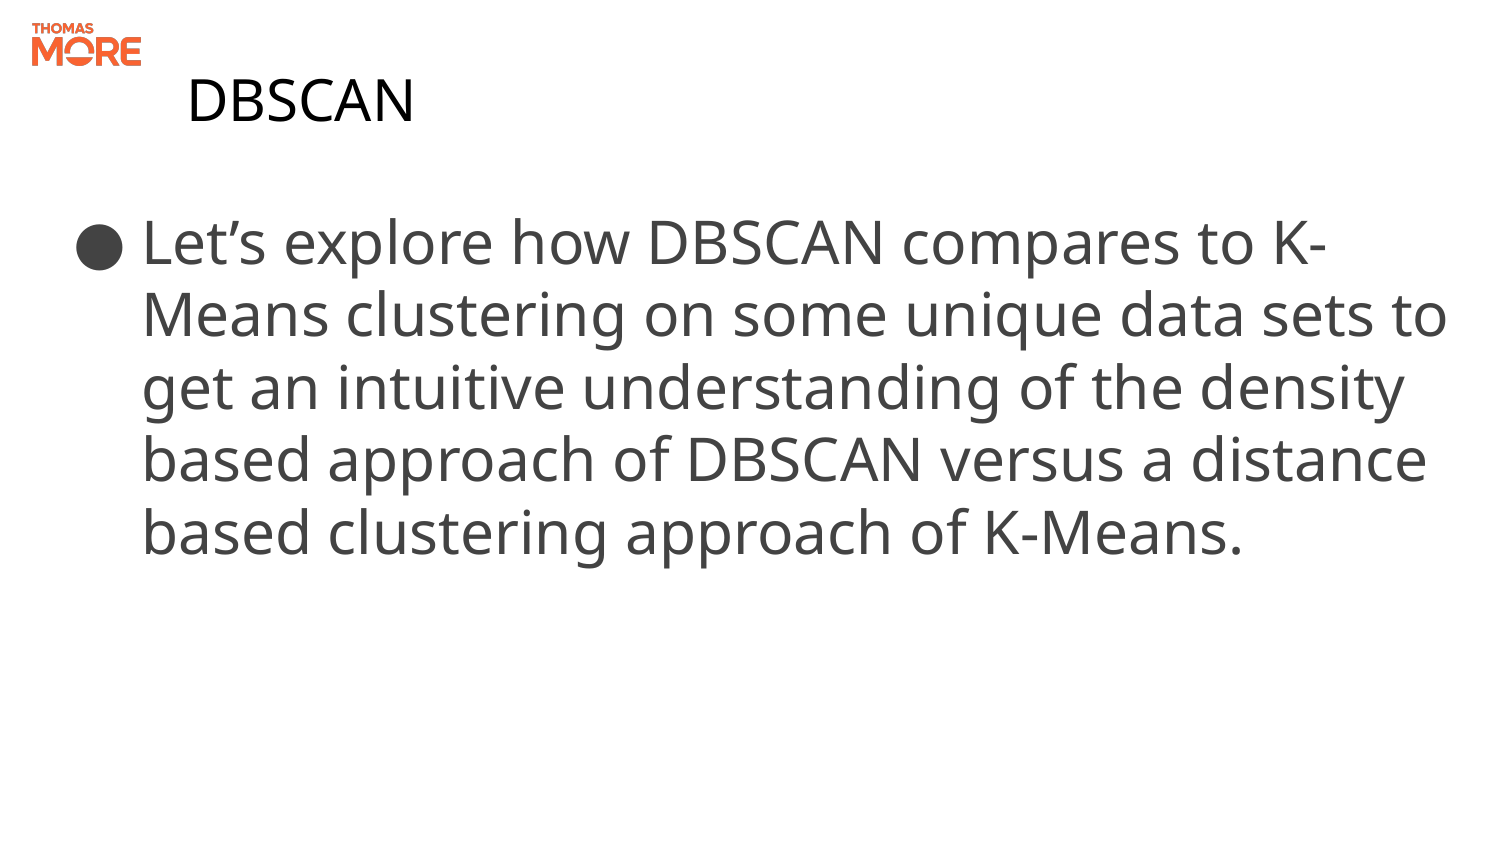

# DBSCAN
Let’s explore how DBSCAN compares to K-Means clustering on some unique data sets to get an intuitive understanding of the density based approach of DBSCAN versus a distance based clustering approach of K-Means.